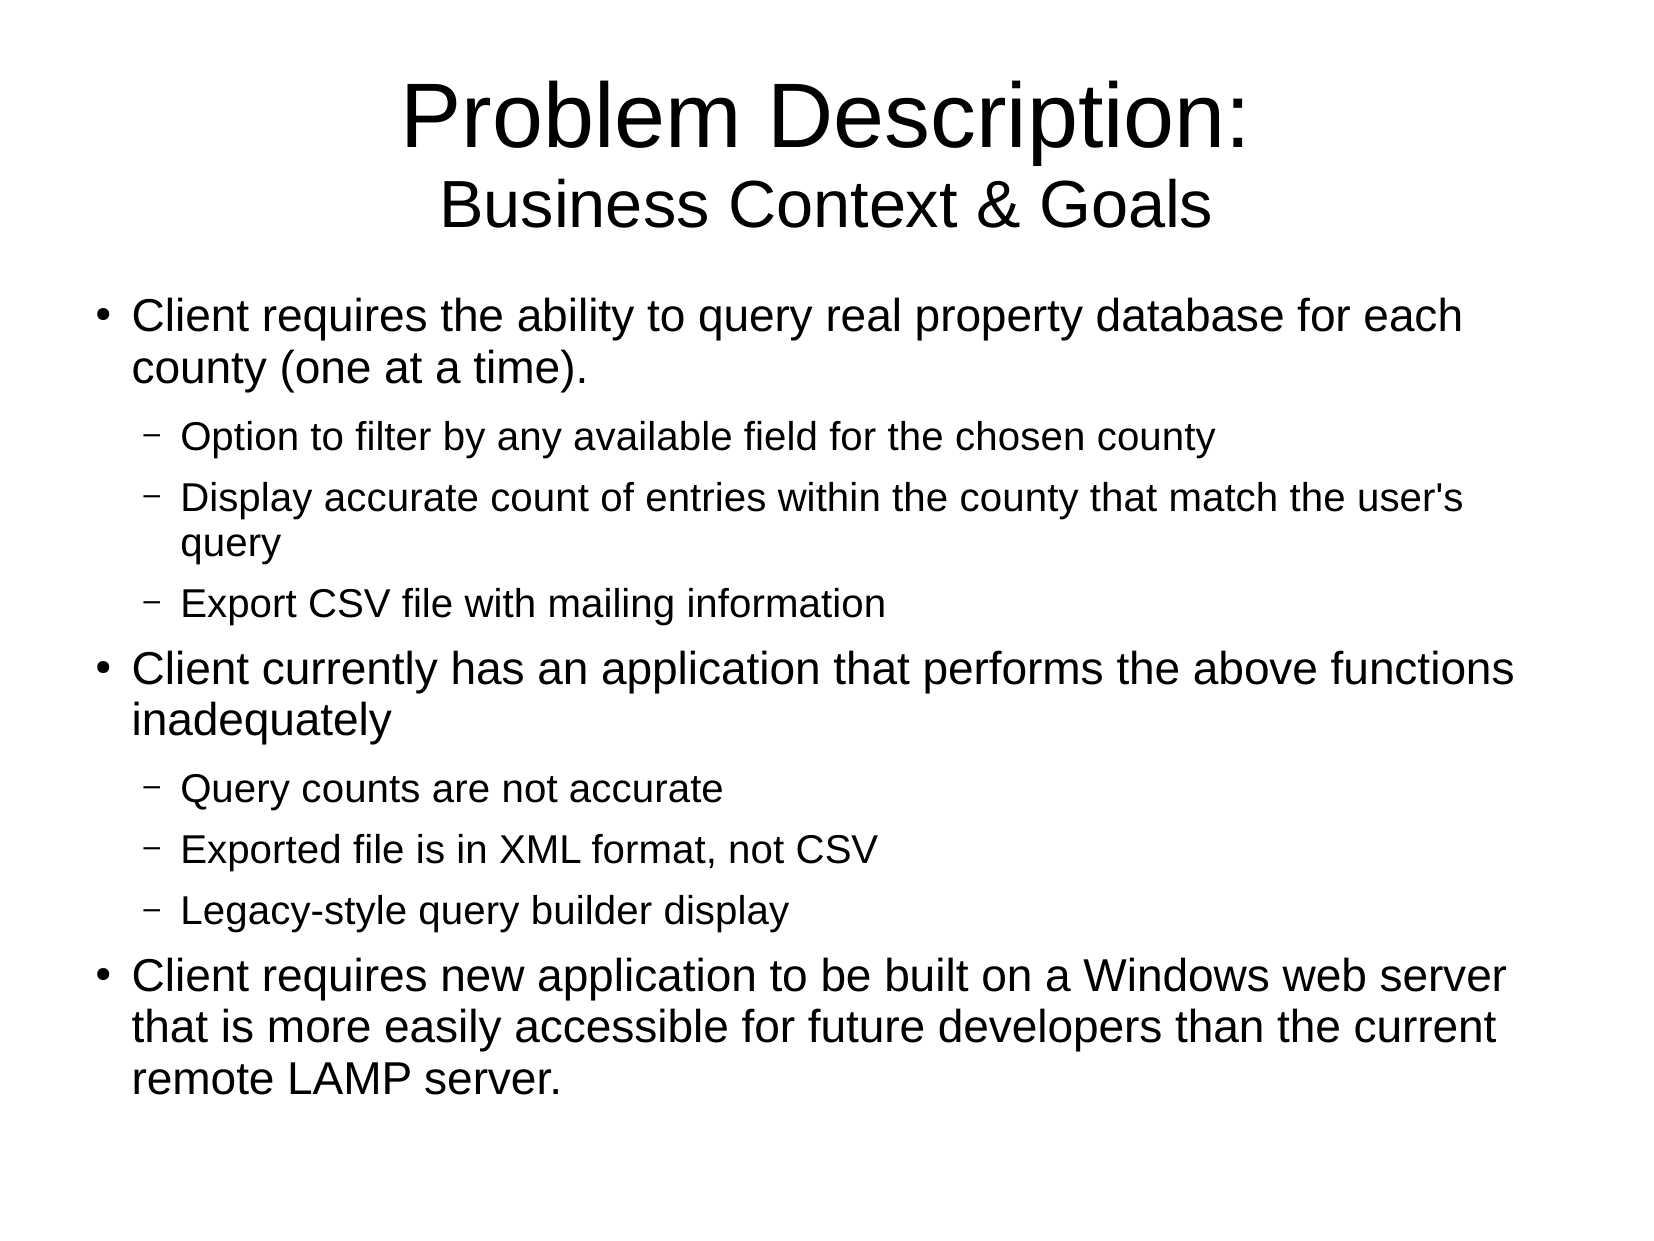

# Problem Description: Business Context & Goals
Client requires the ability to query real property database for each county (one at a time).
Option to filter by any available field for the chosen county
Display accurate count of entries within the county that match the user's query
Export CSV file with mailing information
Client currently has an application that performs the above functions inadequately
Query counts are not accurate
Exported file is in XML format, not CSV
Legacy-style query builder display
Client requires new application to be built on a Windows web server that is more easily accessible for future developers than the current remote LAMP server.